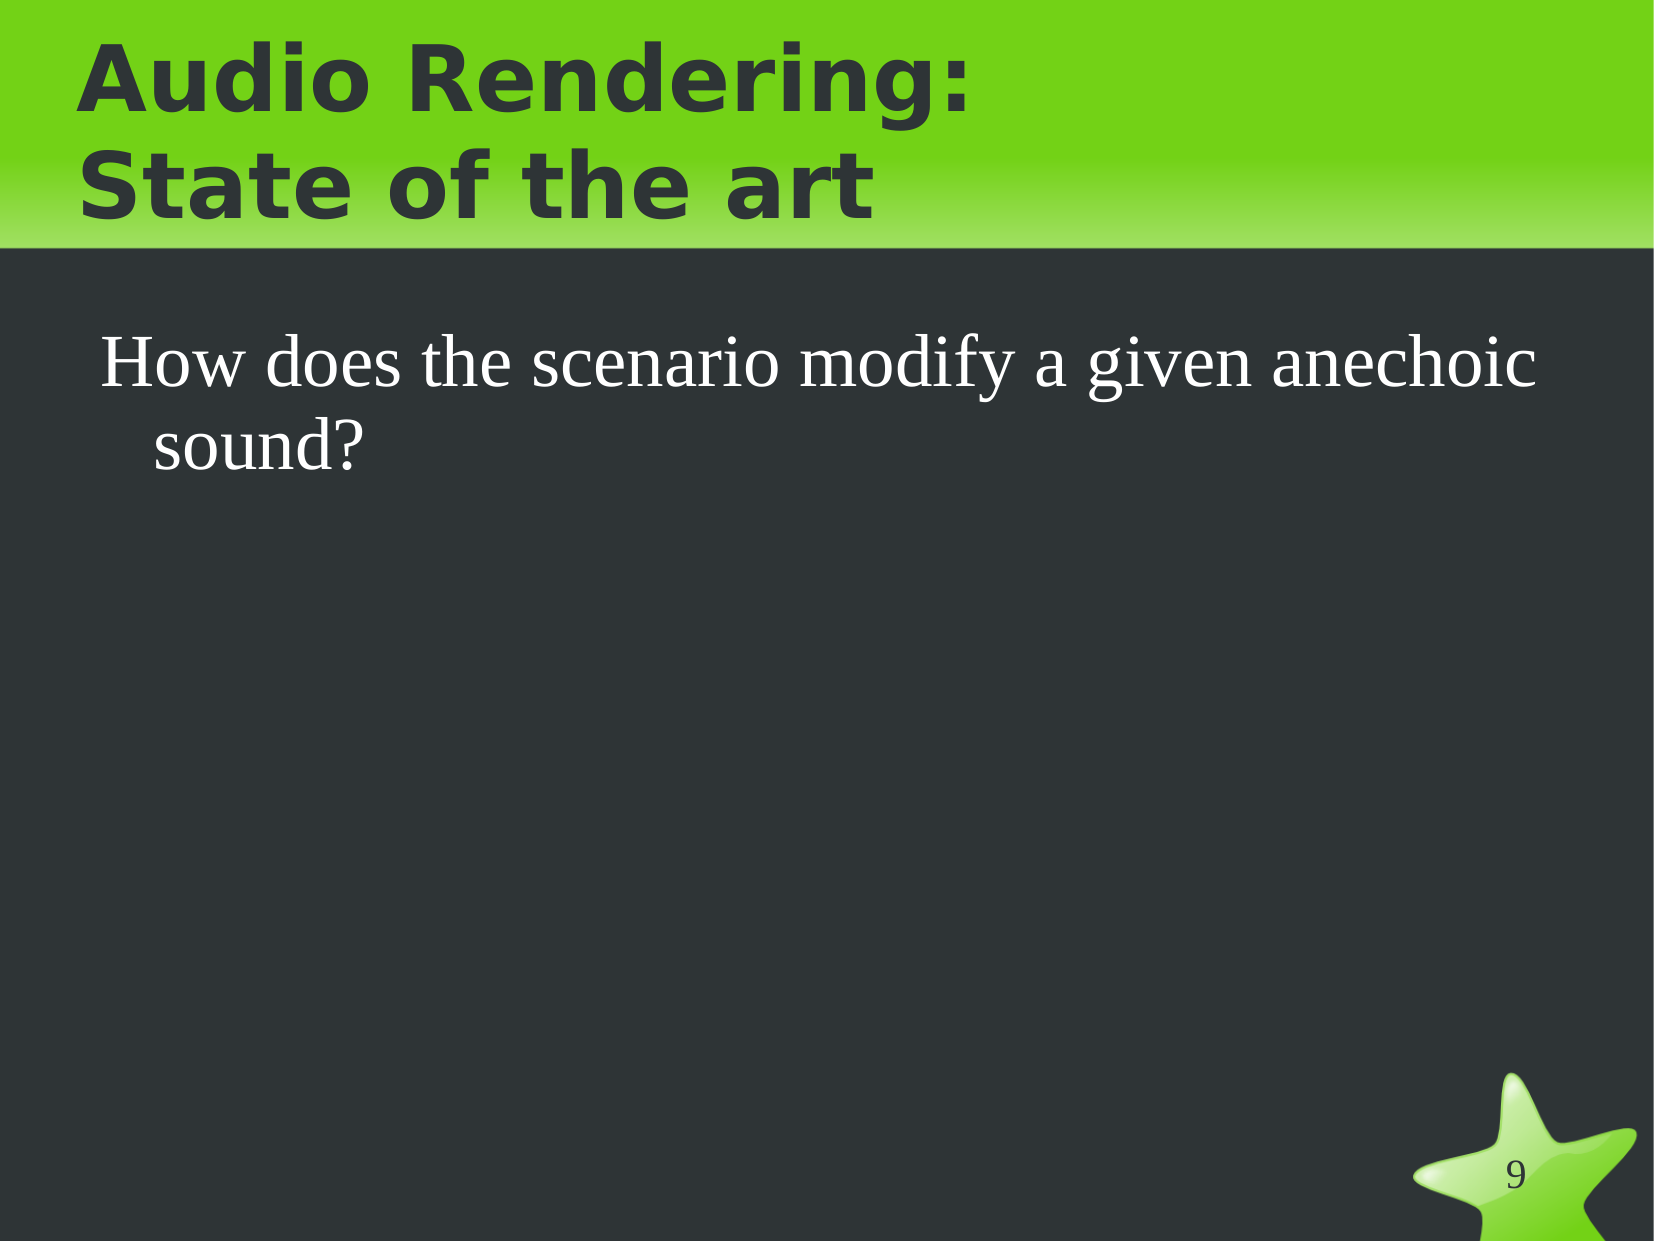

# Audio Rendering: State of the art
How does the scenario modify a given anechoic sound?
9